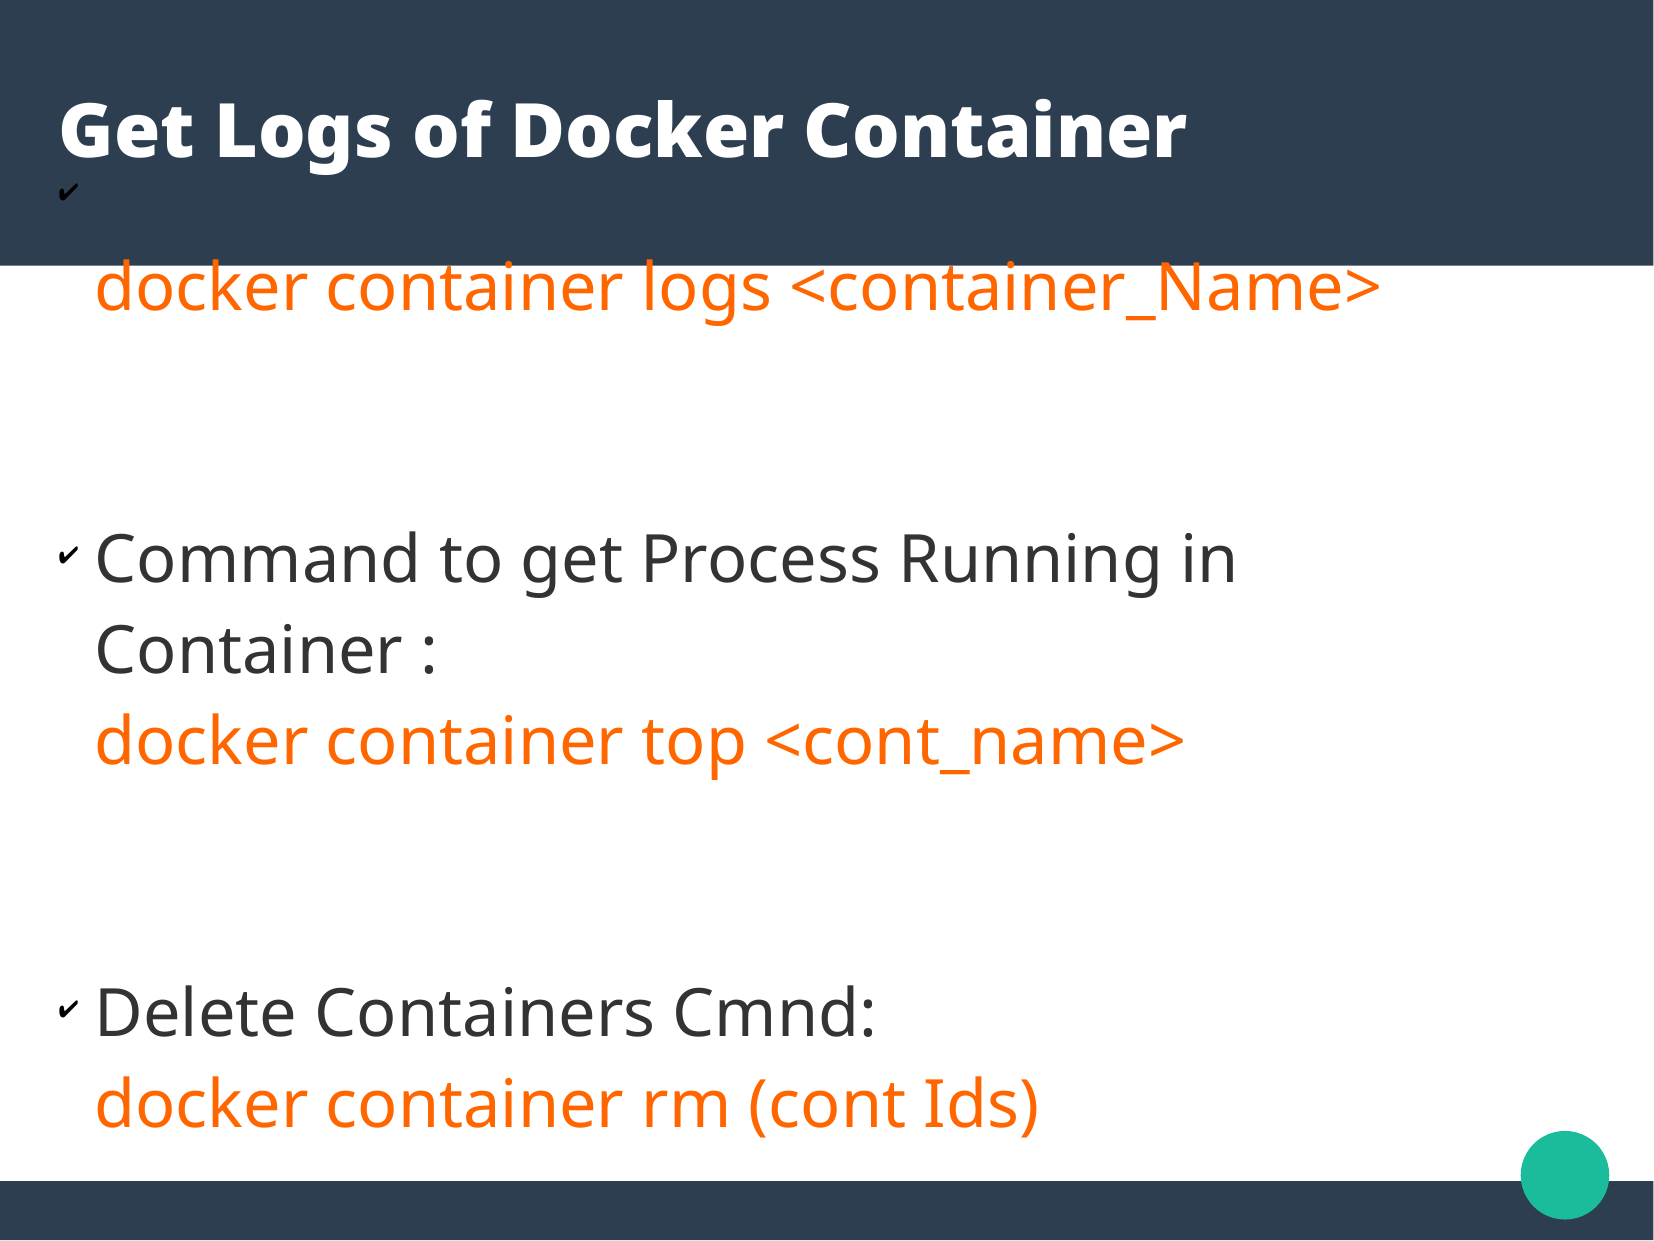

# Get Logs of Docker Container
Command to get the Container Logs :
docker container logs <container_Name>
Command to get Process Running in Container :
docker container top <cont_name>
Delete Containers Cmnd:
docker container rm (cont Ids)